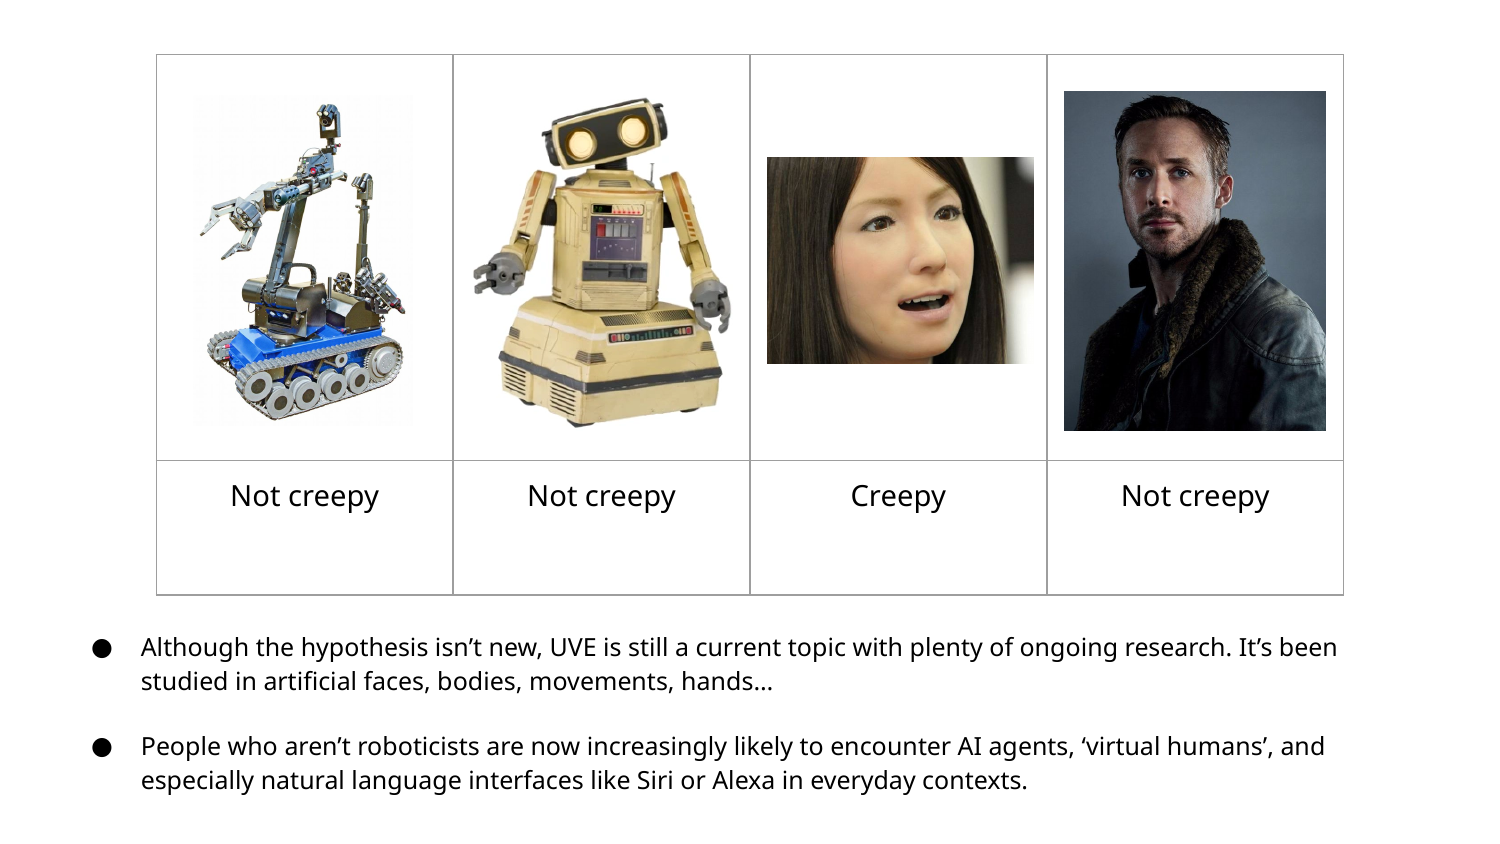

| | | | |
| --- | --- | --- | --- |
| Not creepy | Not creepy | Creepy | Not creepy |
#
Although the hypothesis isn’t new, UVE is still a current topic with plenty of ongoing research. It’s been studied in artificial faces, bodies, movements, hands…
People who aren’t roboticists are now increasingly likely to encounter AI agents, ‘virtual humans’, and especially natural language interfaces like Siri or Alexa in everyday contexts.